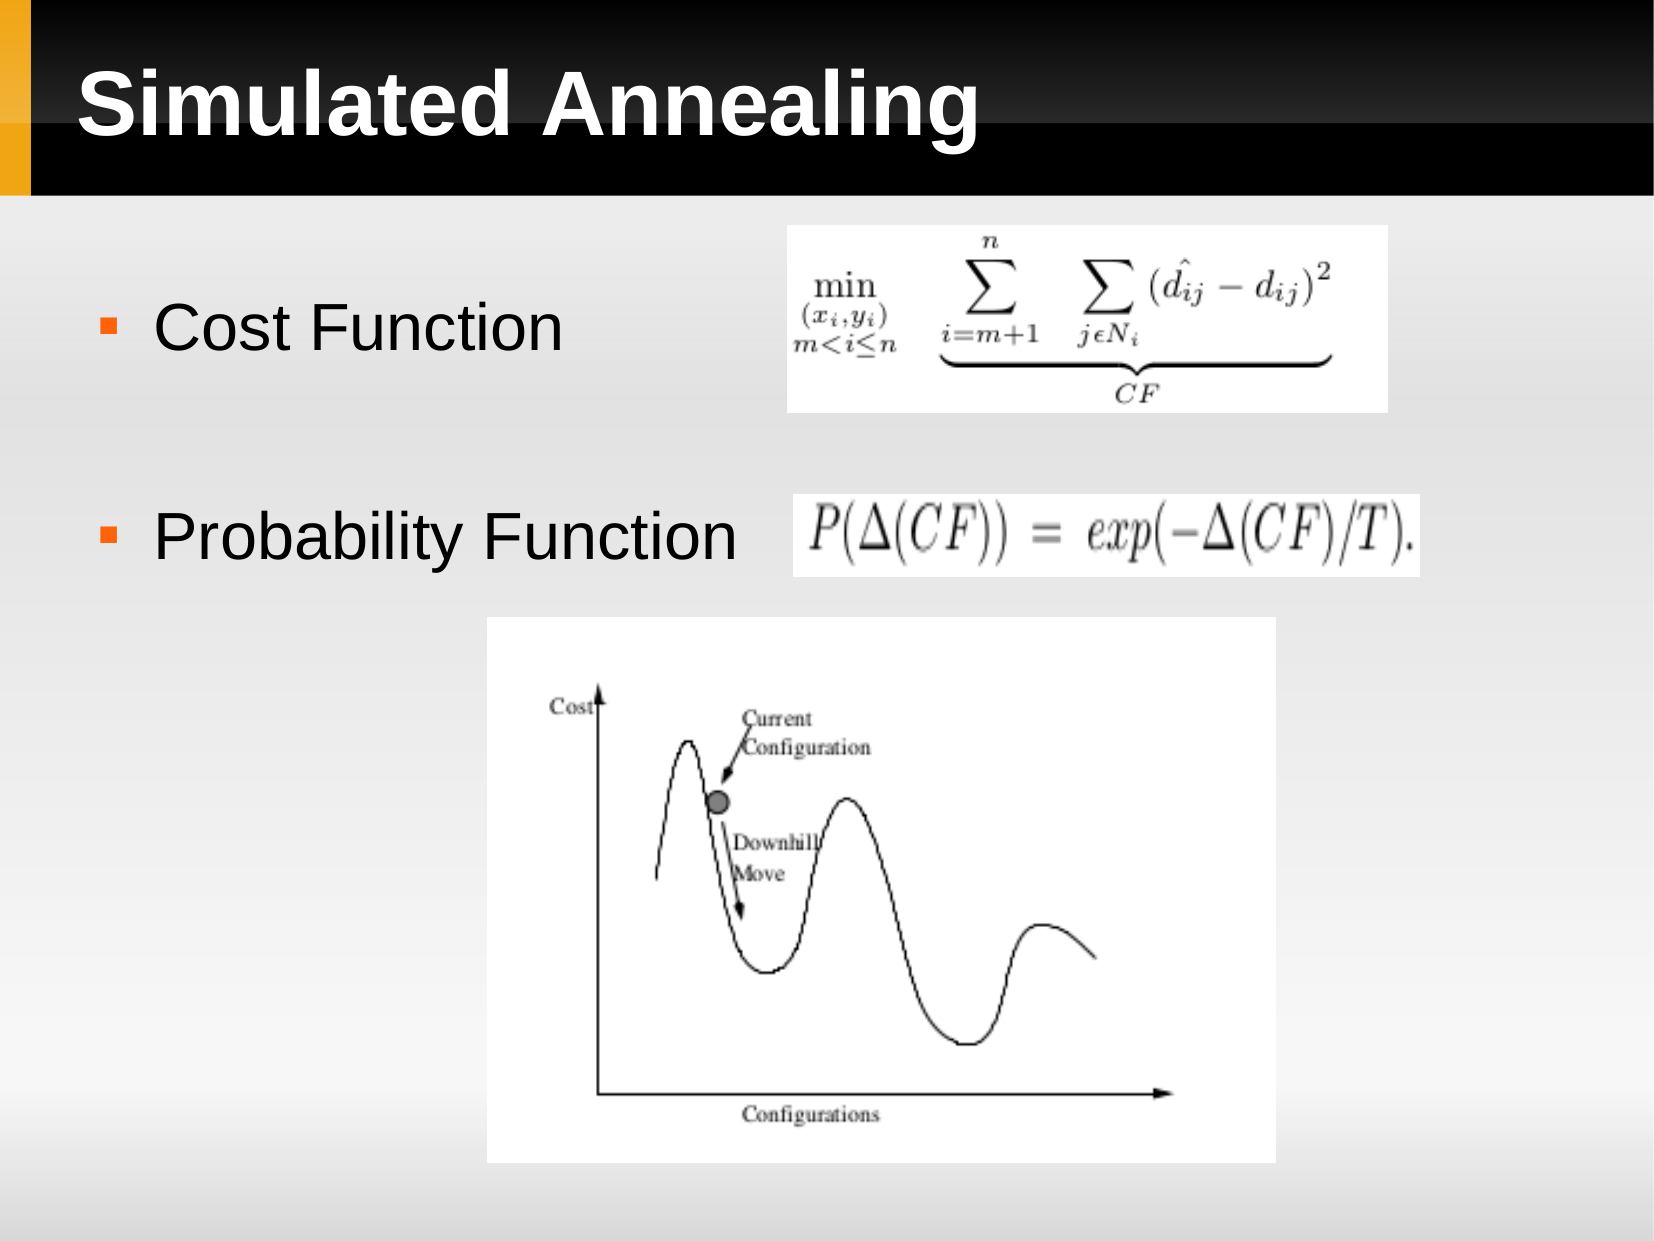

# Simulated Annealing
Cost Function
Probability Function